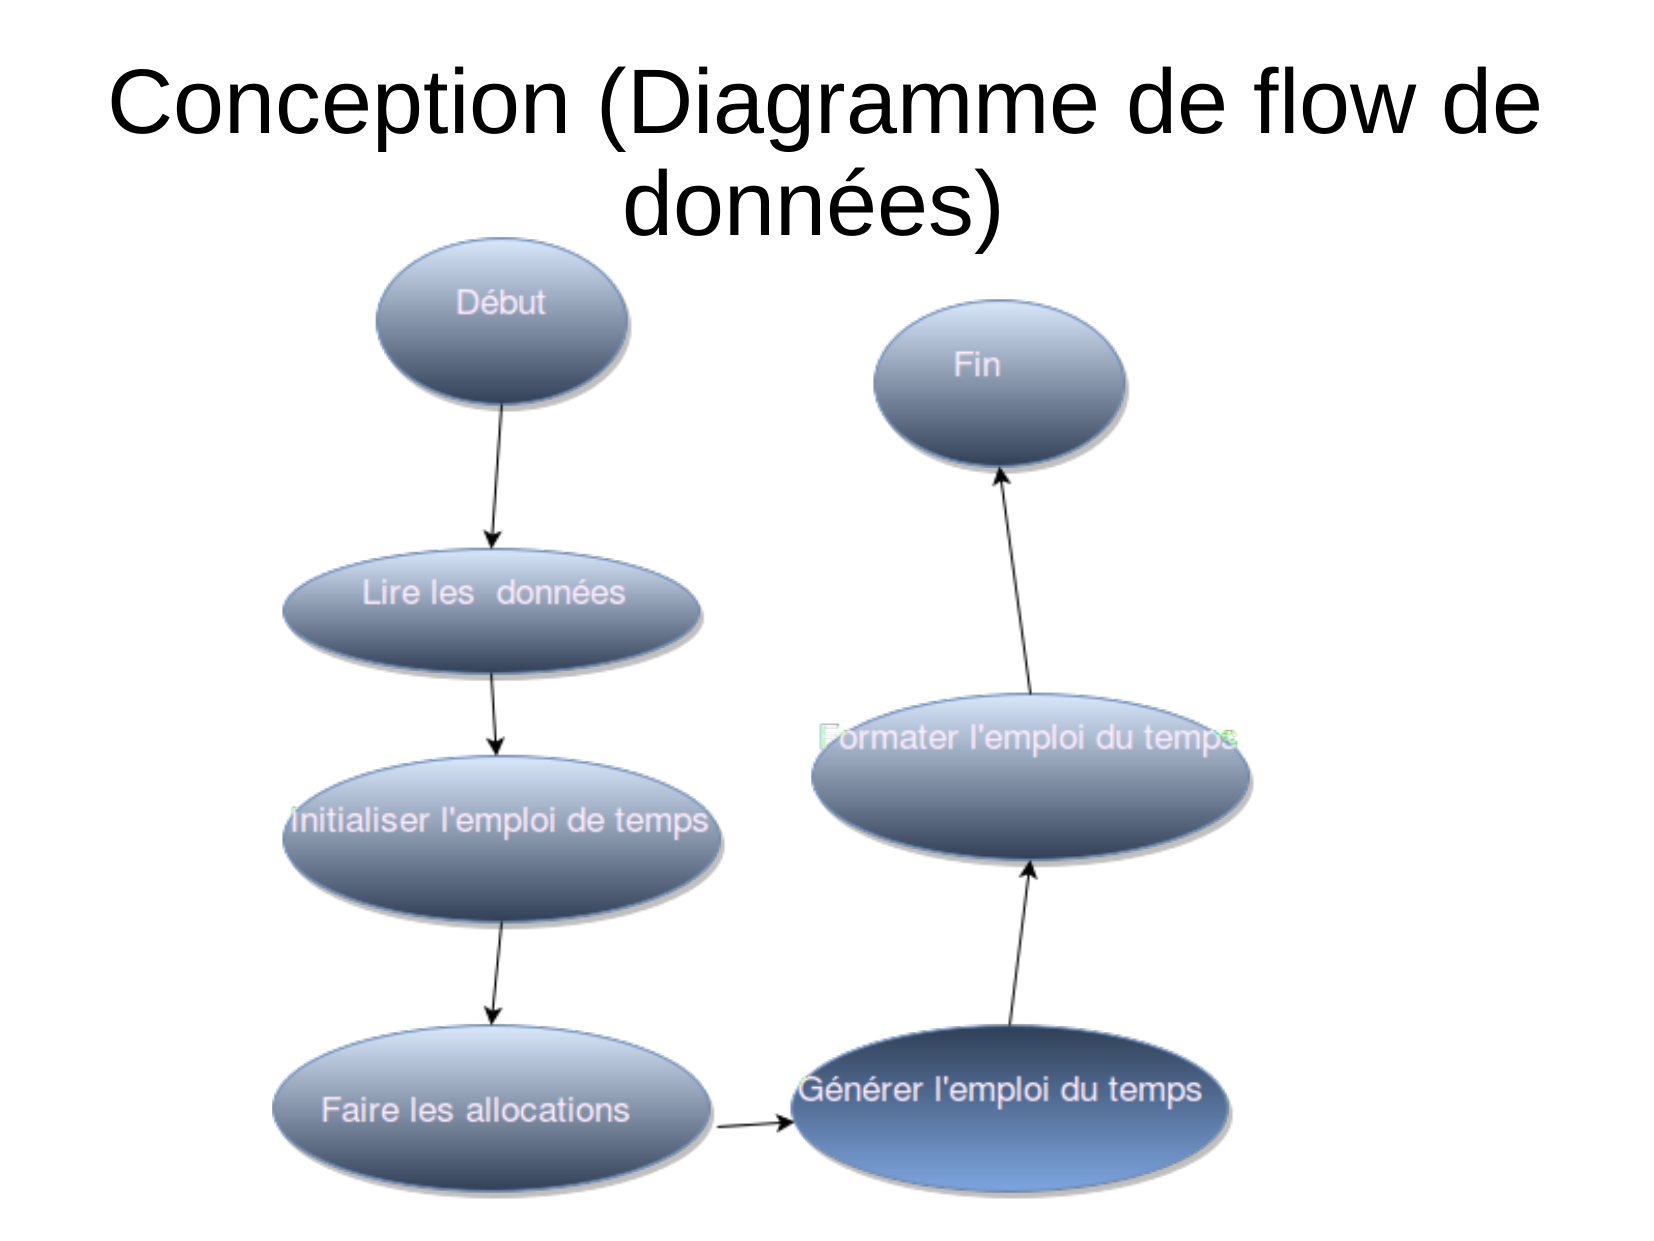

# Conception (Diagramme de flow de données)